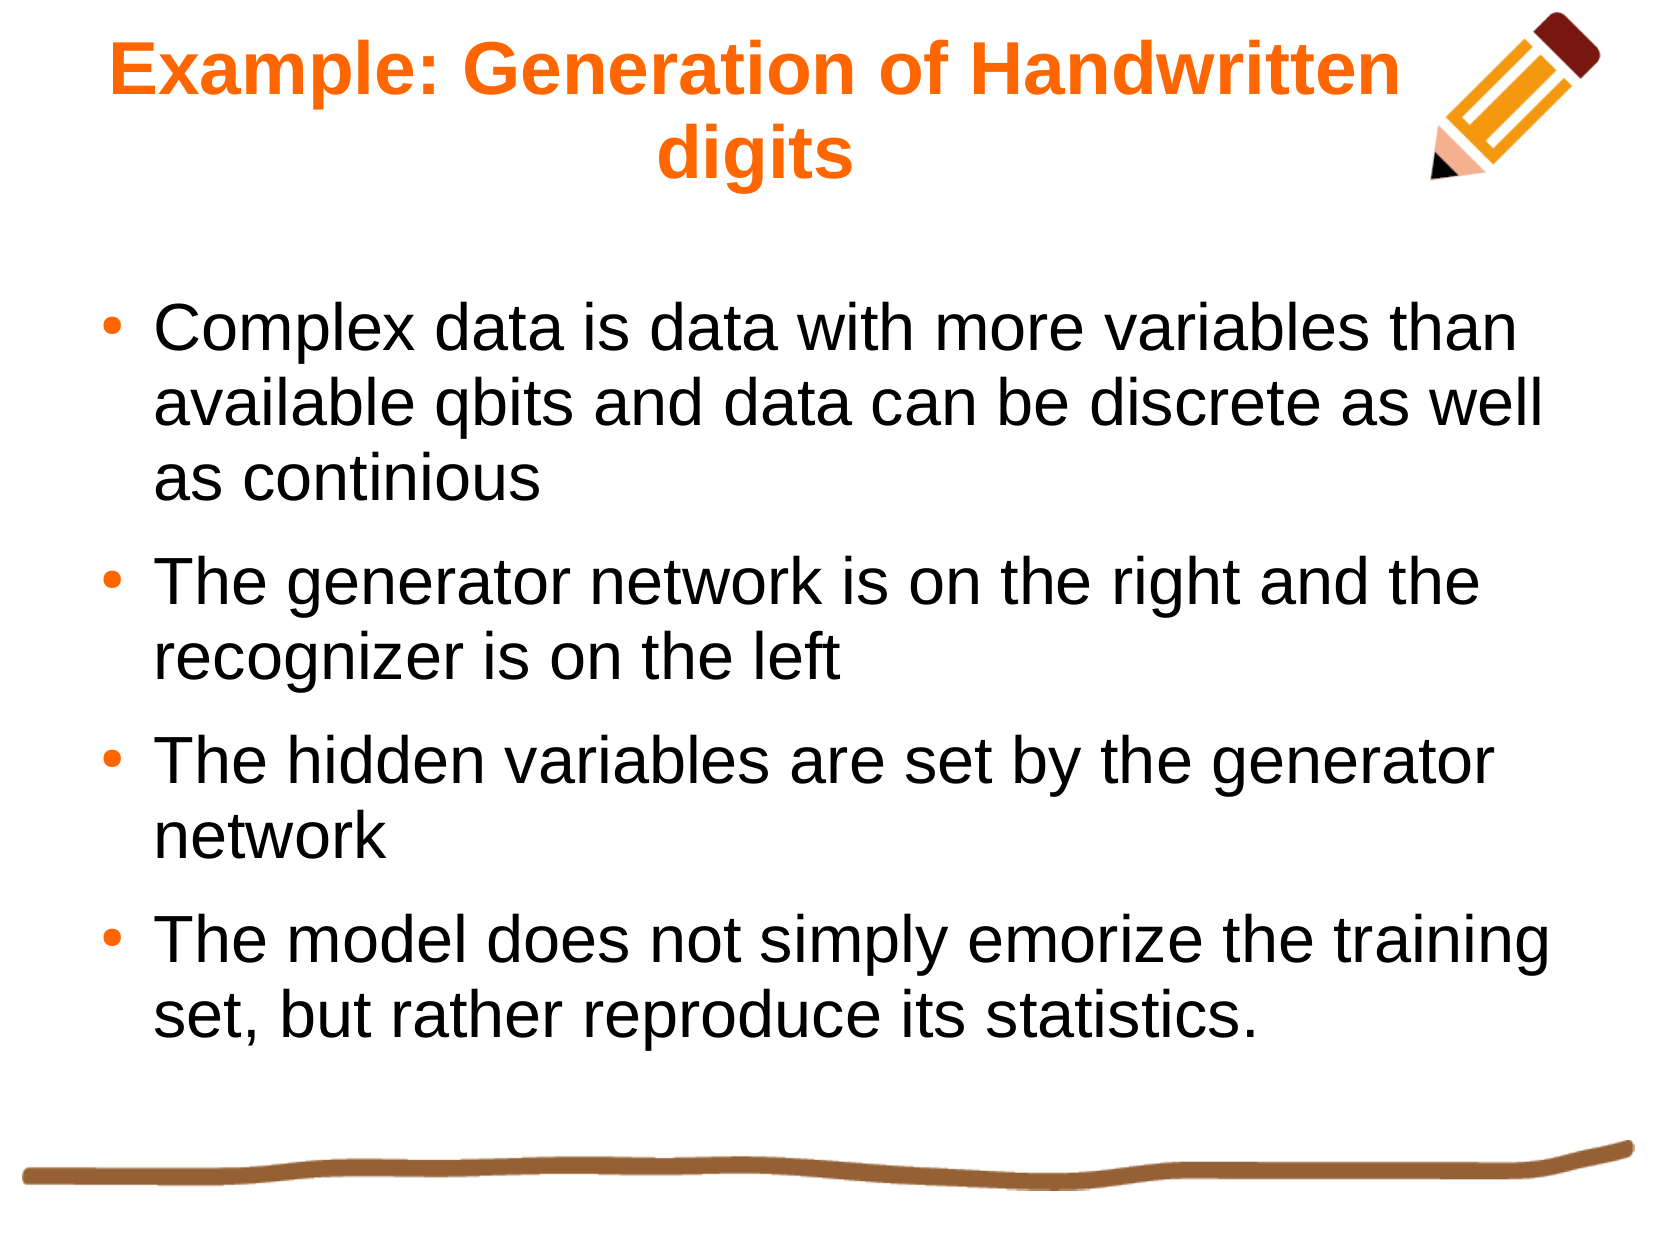

# Example: Generation of Handwritten digits
Complex data is data with more variables than available qbits and data can be discrete as well as continious
The generator network is on the right and the recognizer is on the left
The hidden variables are set by the generator network
The model does not simply emorize the training set, but rather reproduce its statistics.